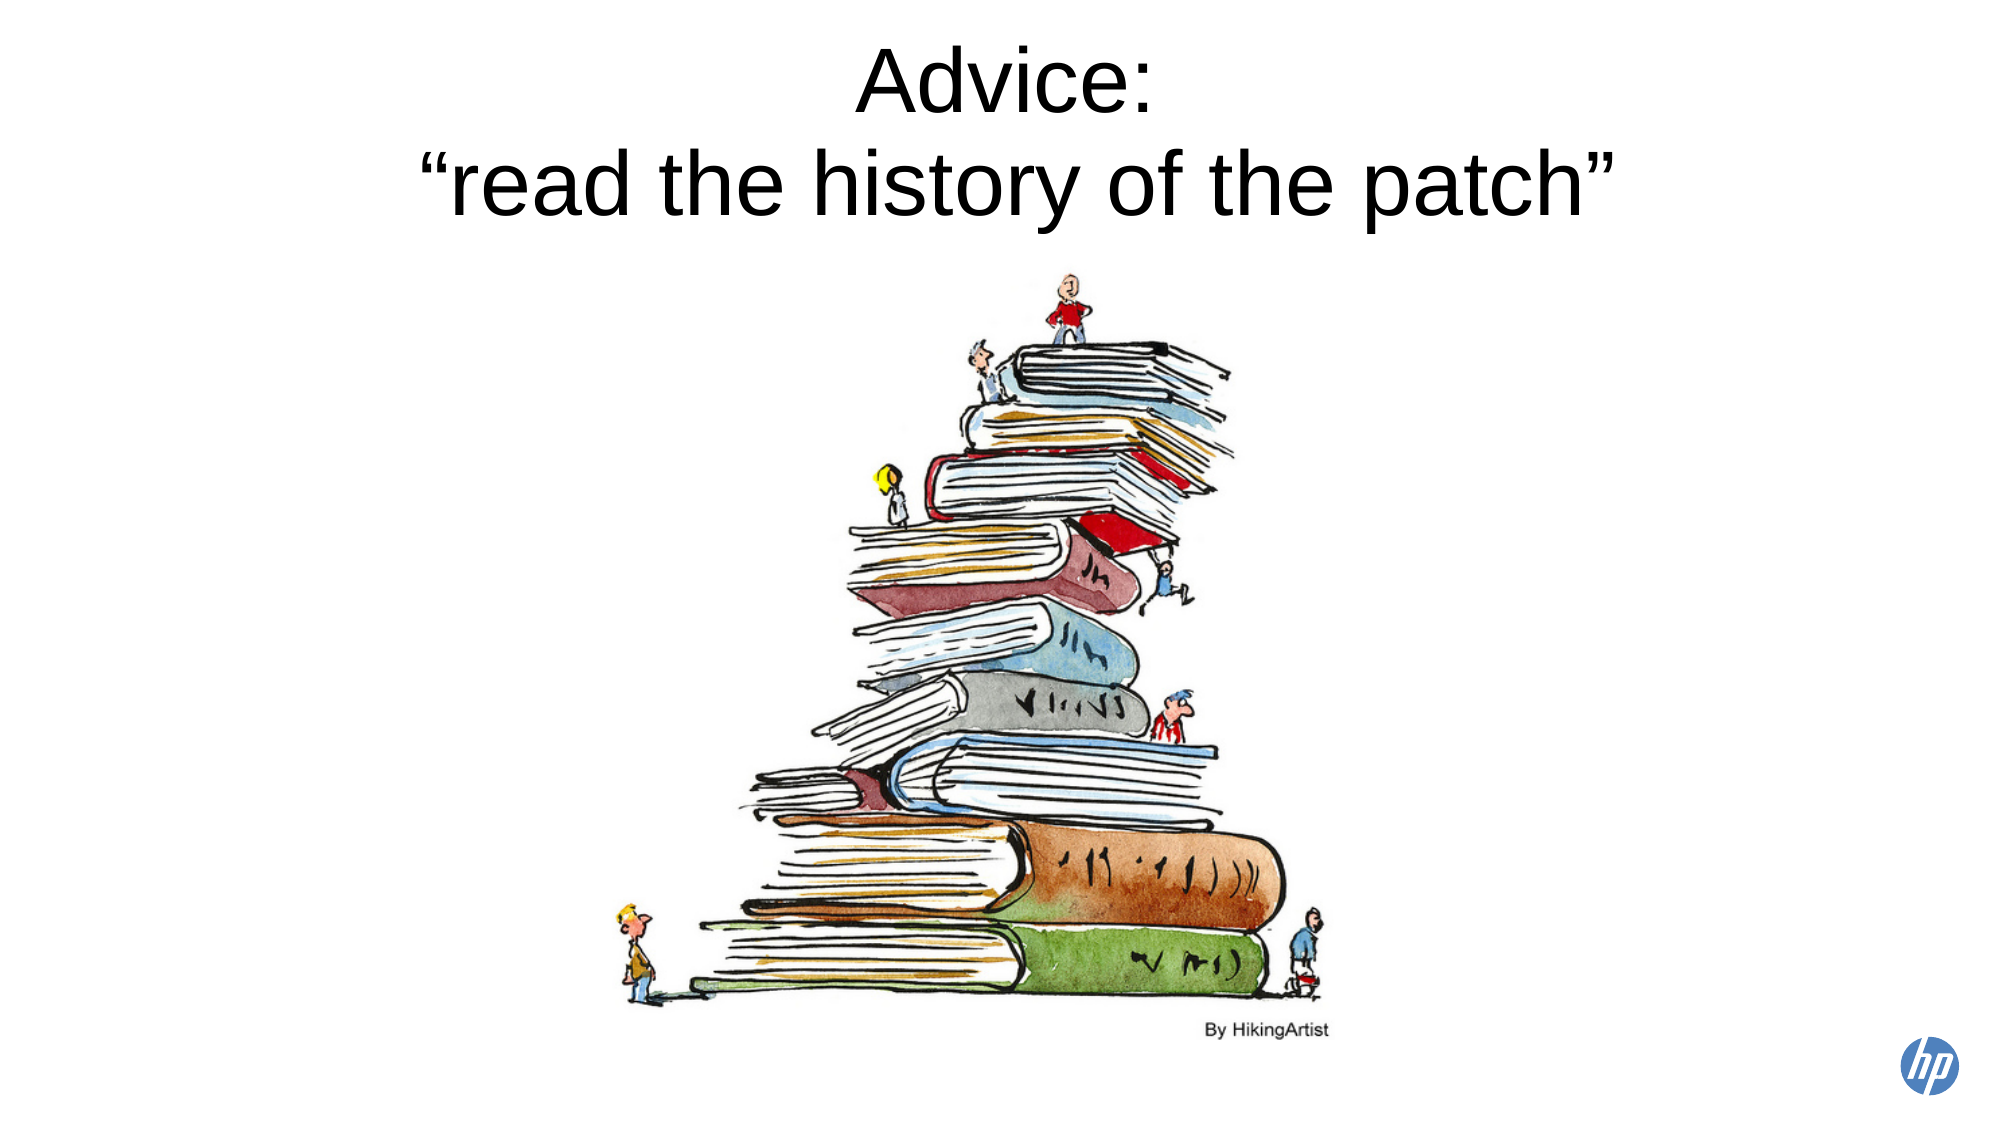

# Advice: “read the history of the patch”